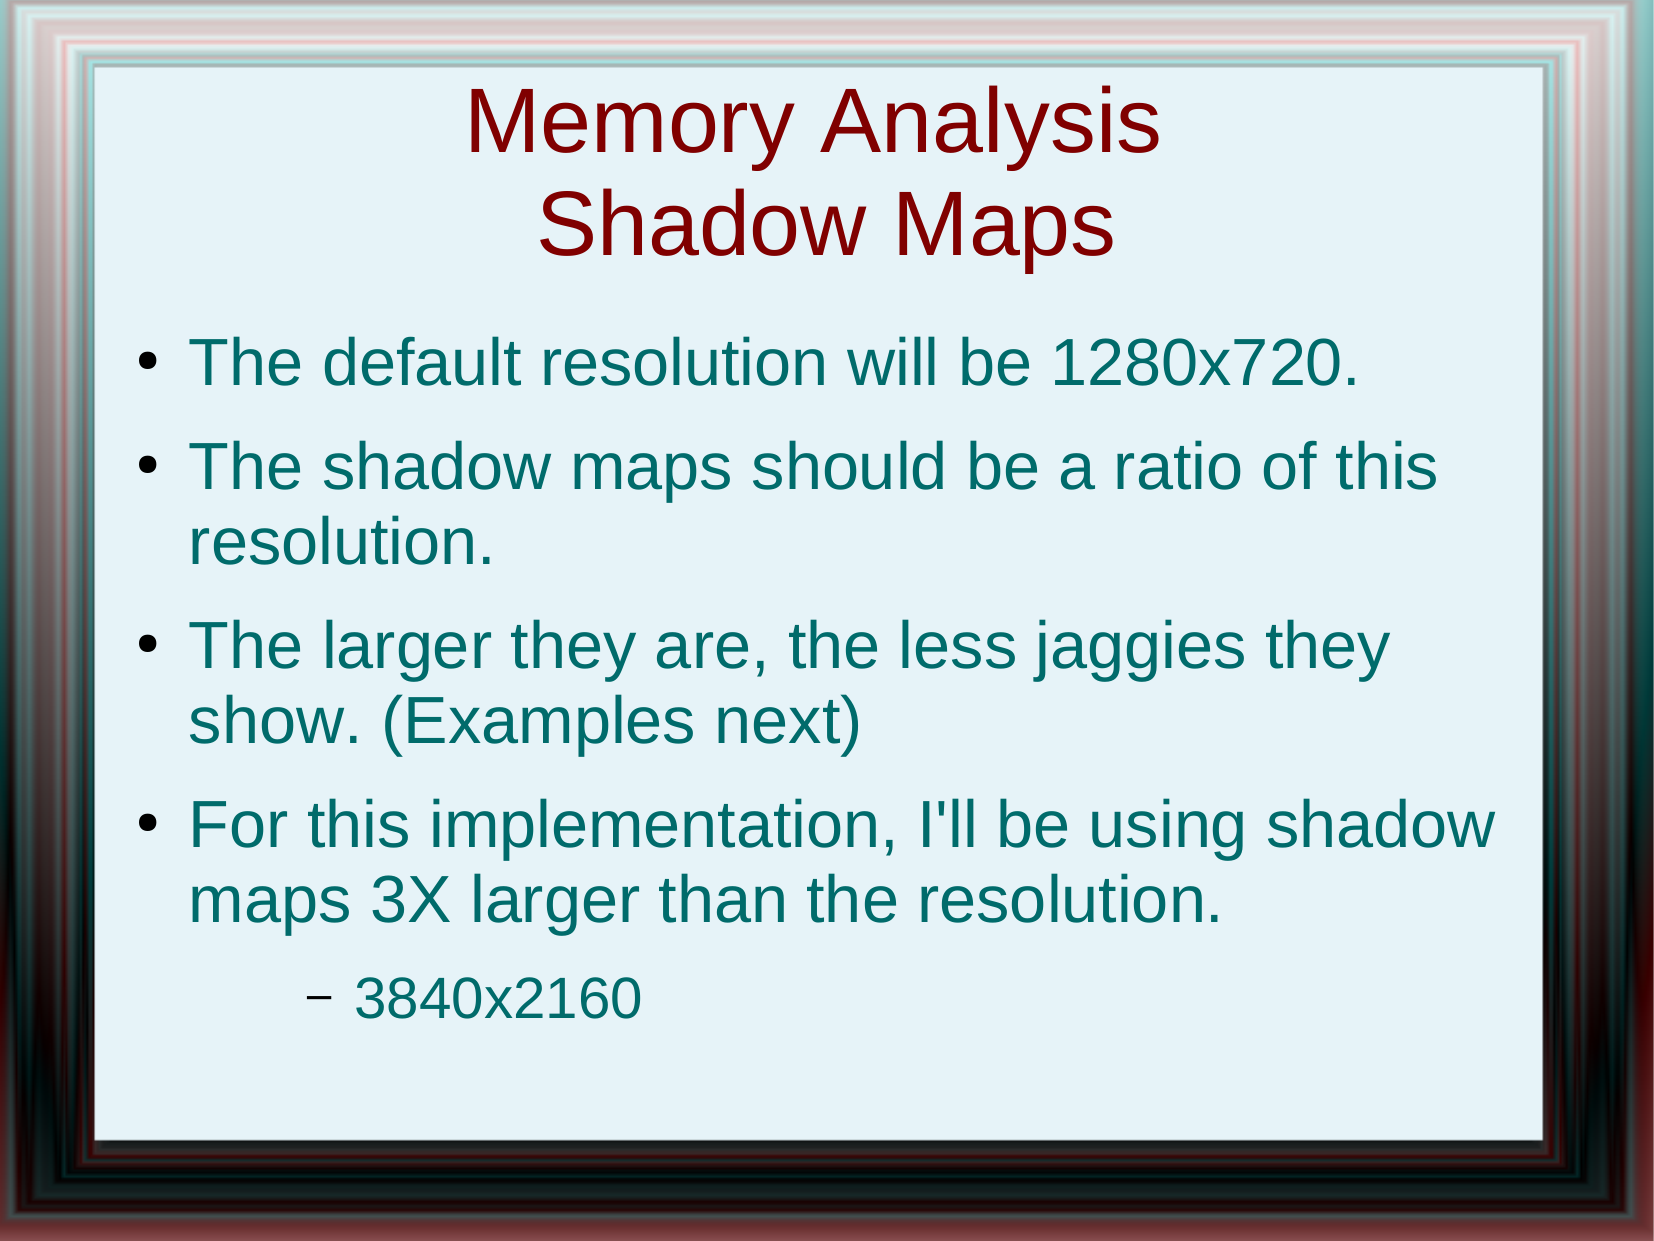

# Memory Analysis Shadow Maps
The default resolution will be 1280x720.
The shadow maps should be a ratio of this resolution.
The larger they are, the less jaggies they show. (Examples next)
For this implementation, I'll be using shadow maps 3X larger than the resolution.
3840x2160